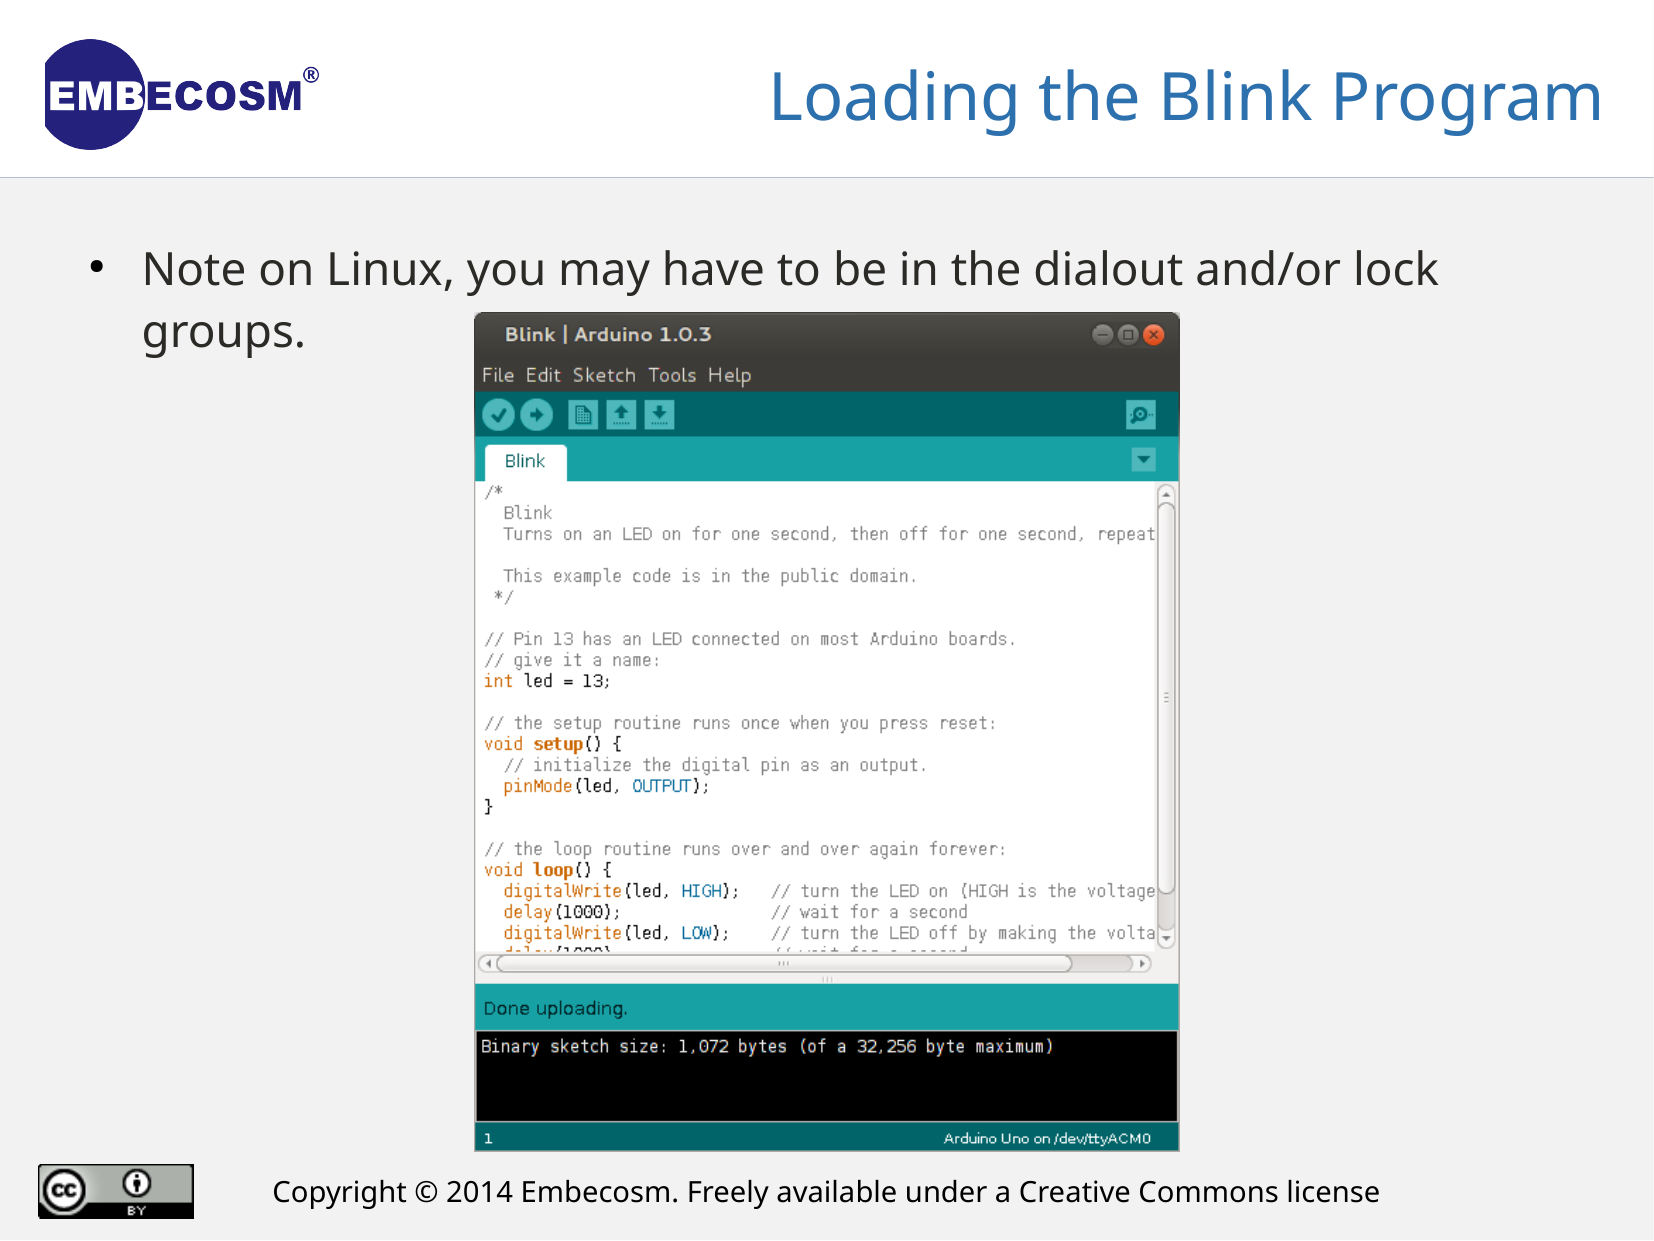

# Loading the Blink Program
Note on Linux, you may have to be in the dialout and/or lock groups.